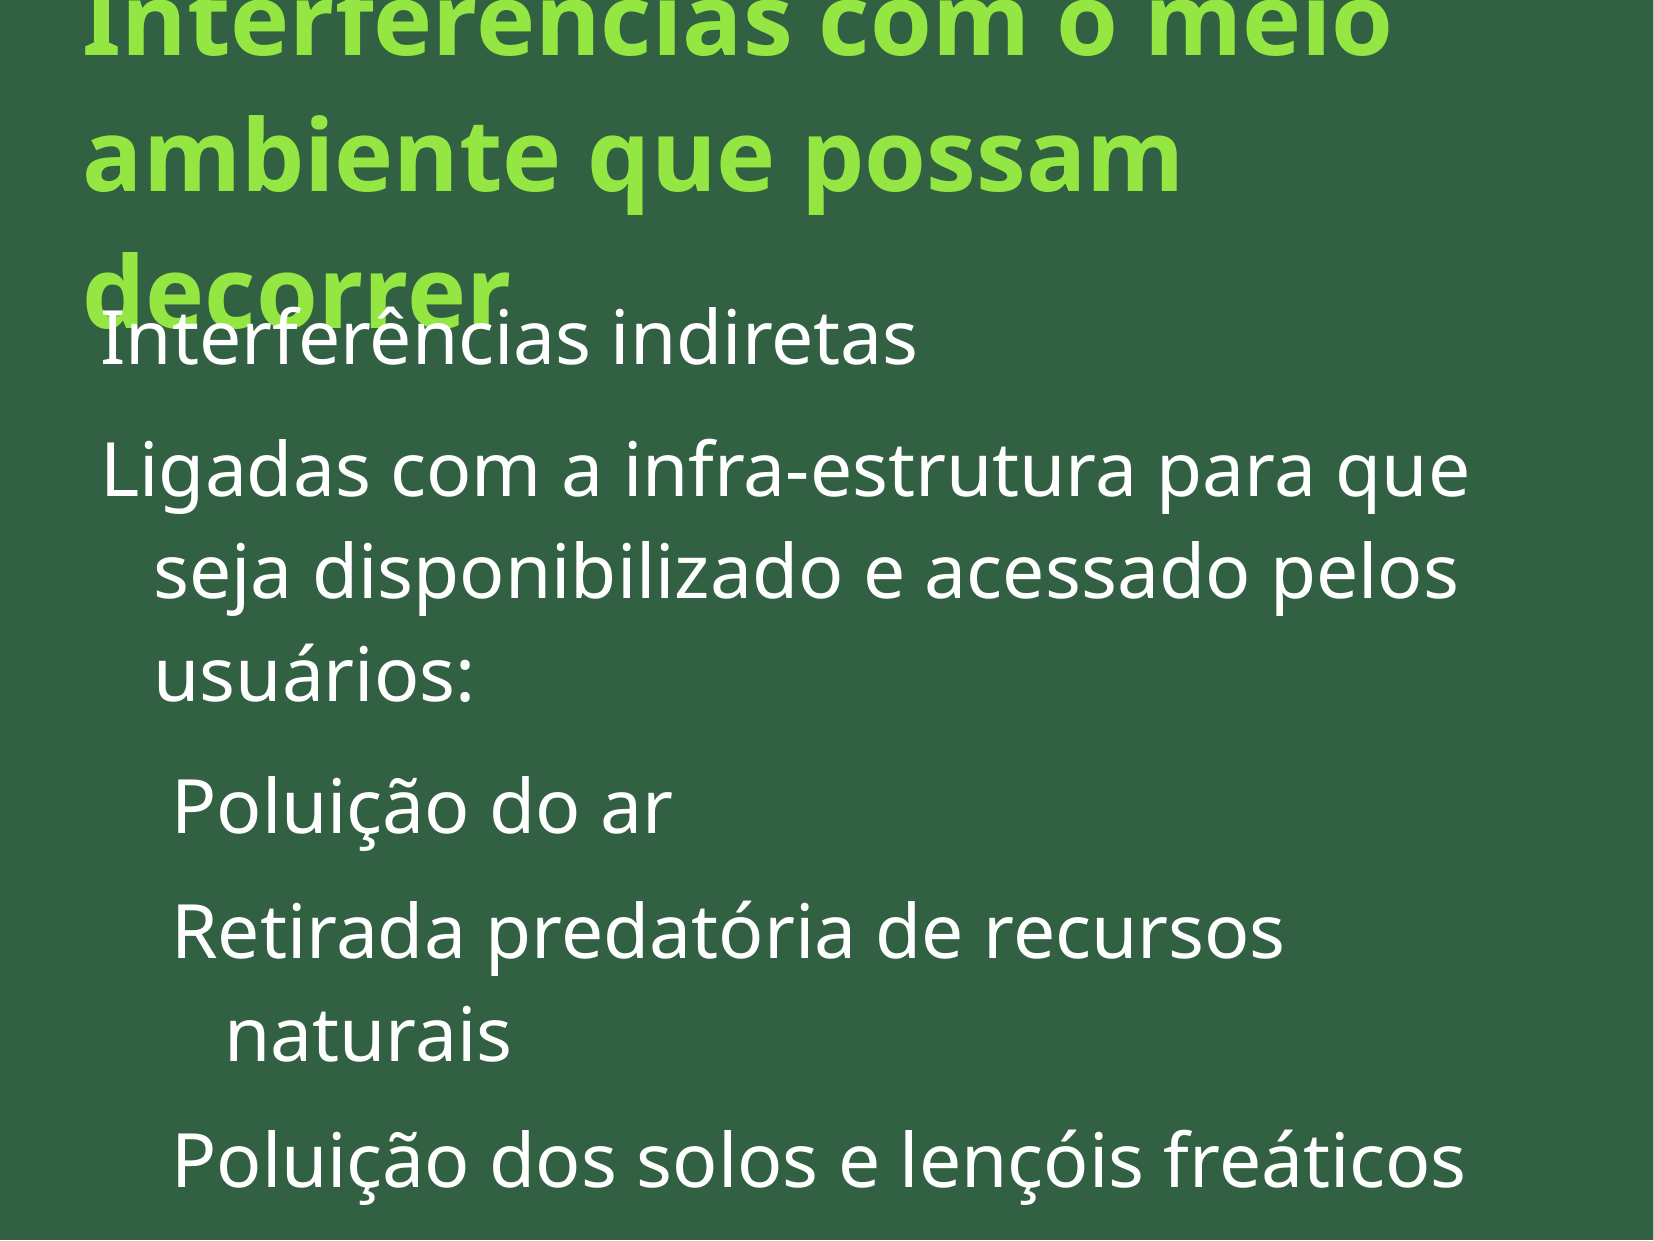

# Interferências com o meio ambiente que possam decorrer
Interferências indiretas
Ligadas com a infra-estrutura para que seja disponibilizado e acessado pelos usuários:
Poluição do ar
Retirada predatória de recursos naturais
Poluição dos solos e lençóis freáticos